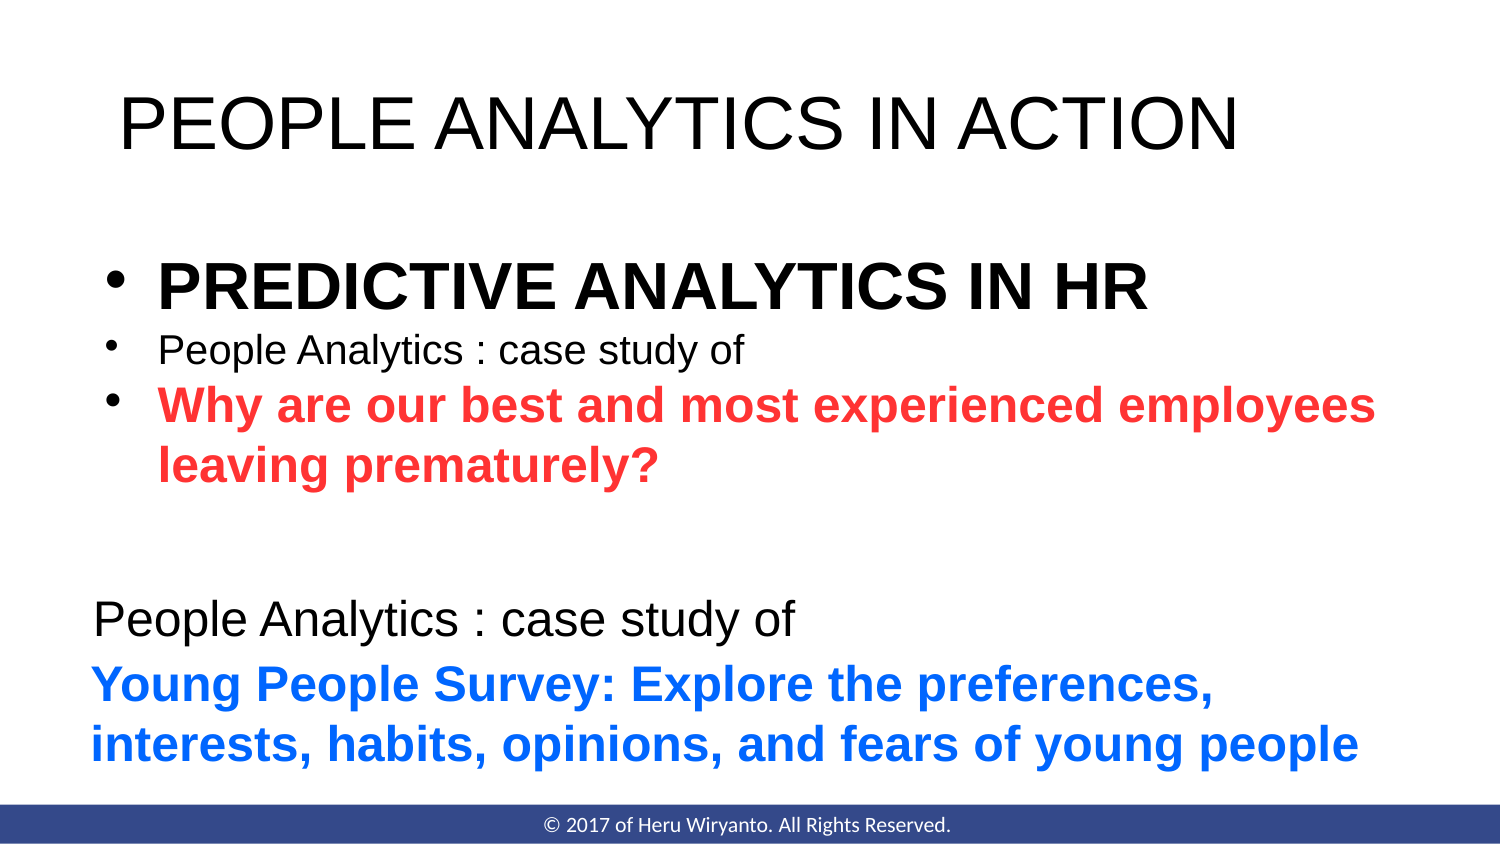

# PEOPLE ANALYTICS IN ACTION
PREDICTIVE ANALYTICS IN HR
People Analytics : case study of
Why are our best and most experienced employees leaving prematurely?
People Analytics : case study of
Young People Survey: Explore the preferences, interests, habits, opinions, and fears of young people